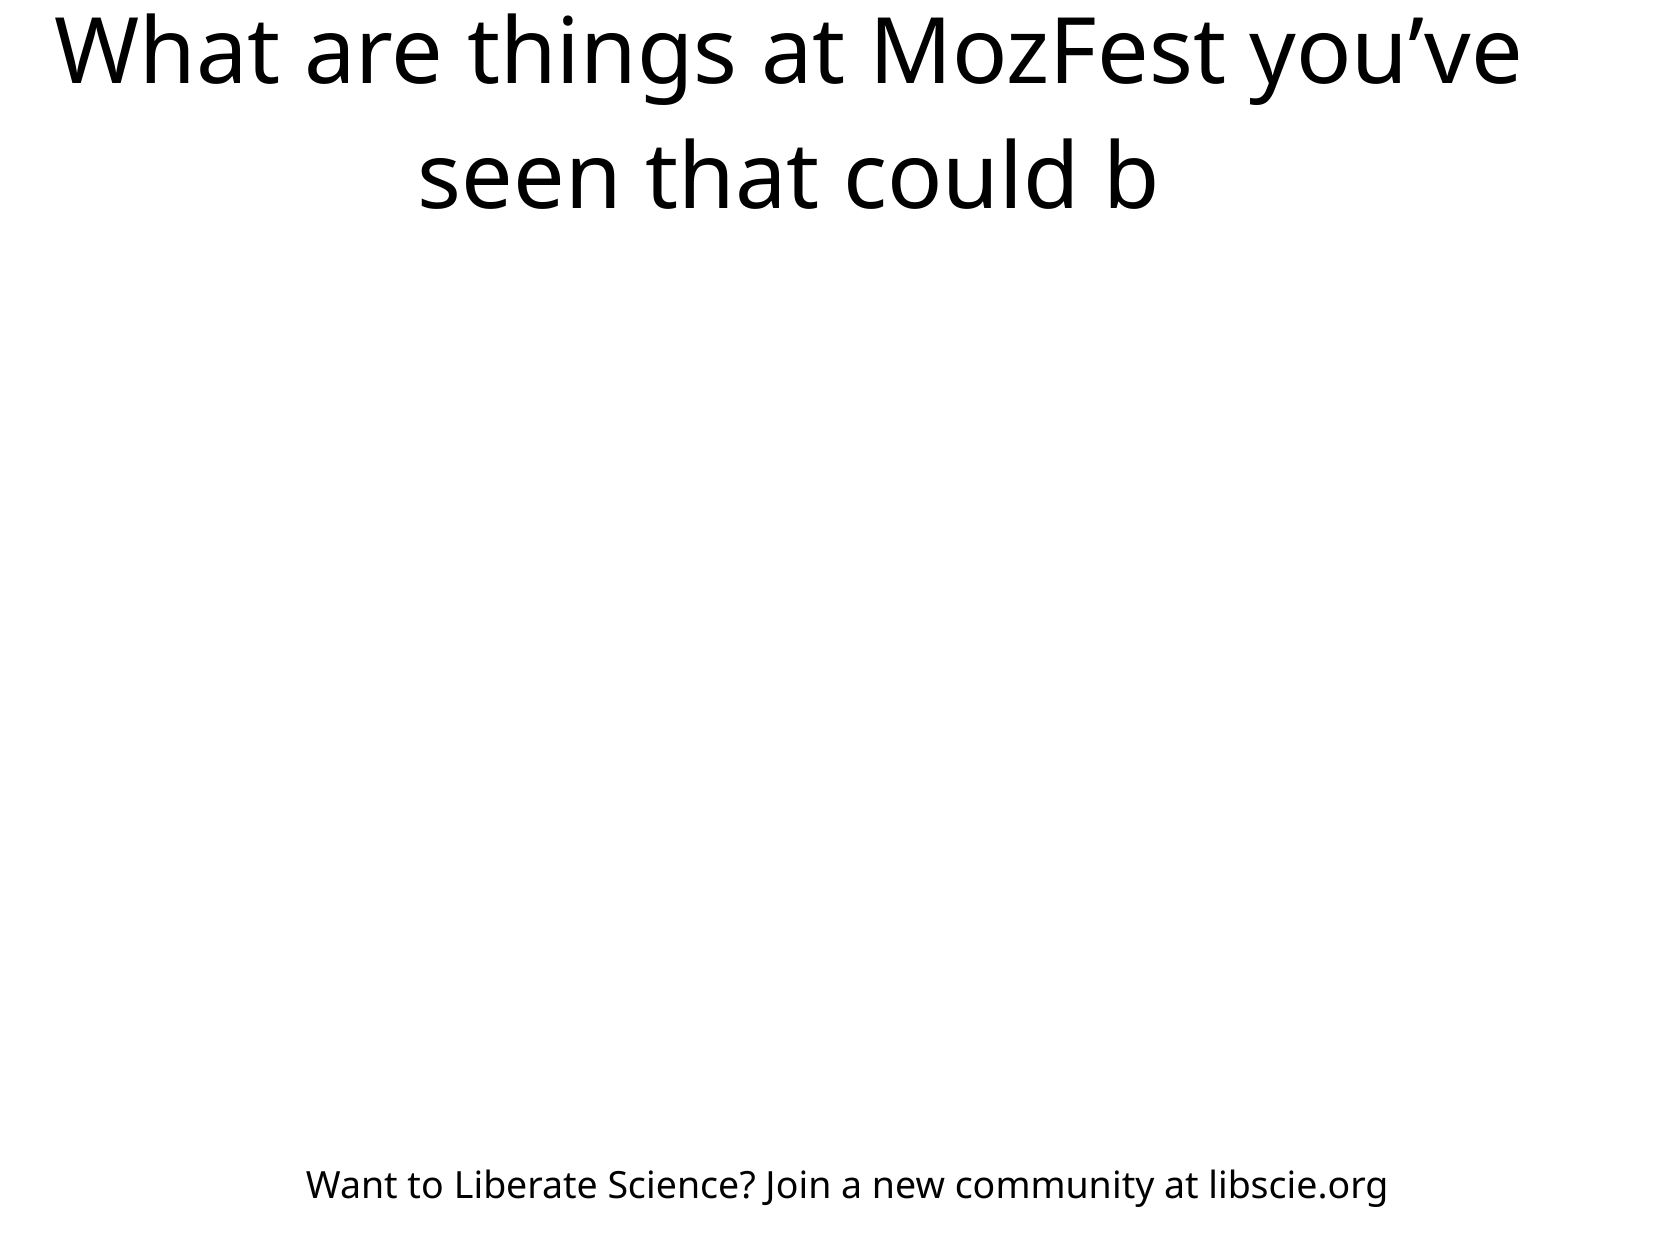

# What are things at MozFest you’ve seen that could b